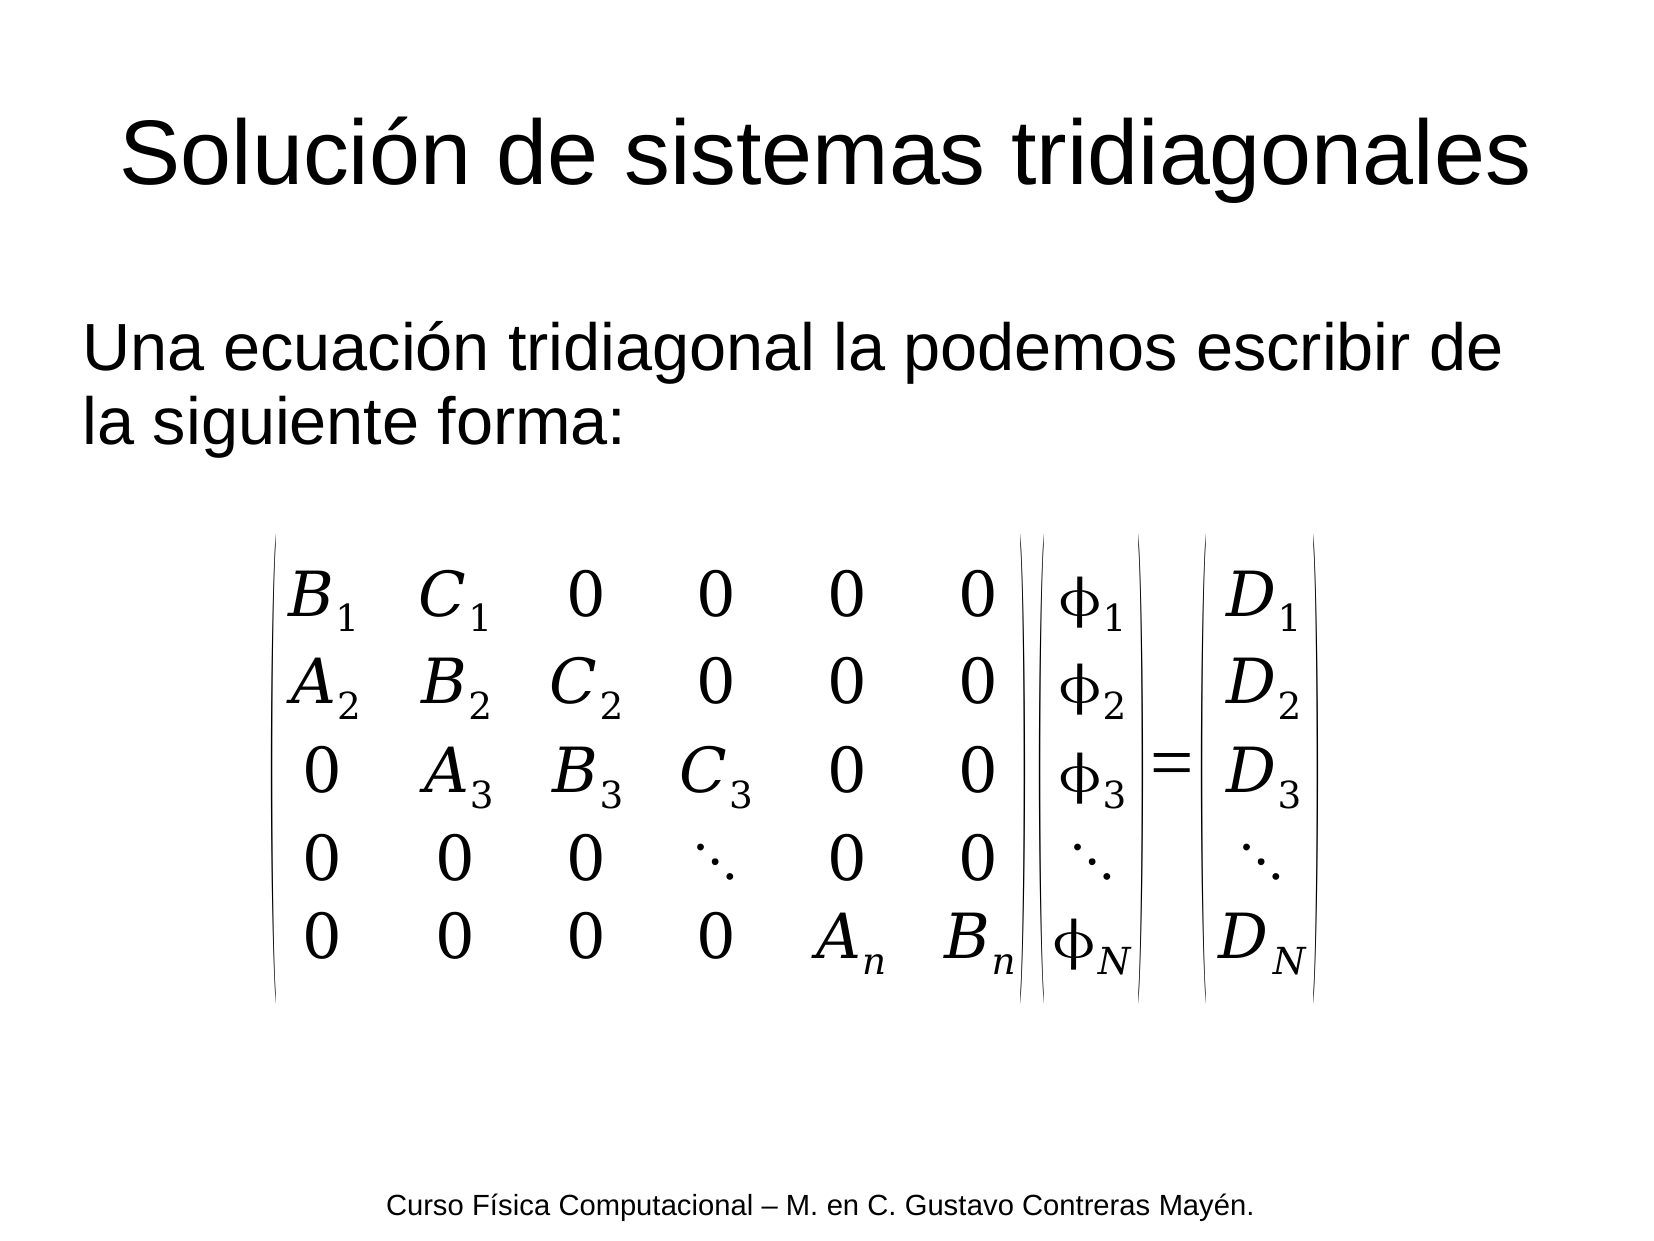

# Solución de sistemas tridiagonales
Una ecuación tridiagonal la podemos escribir de la siguiente forma: